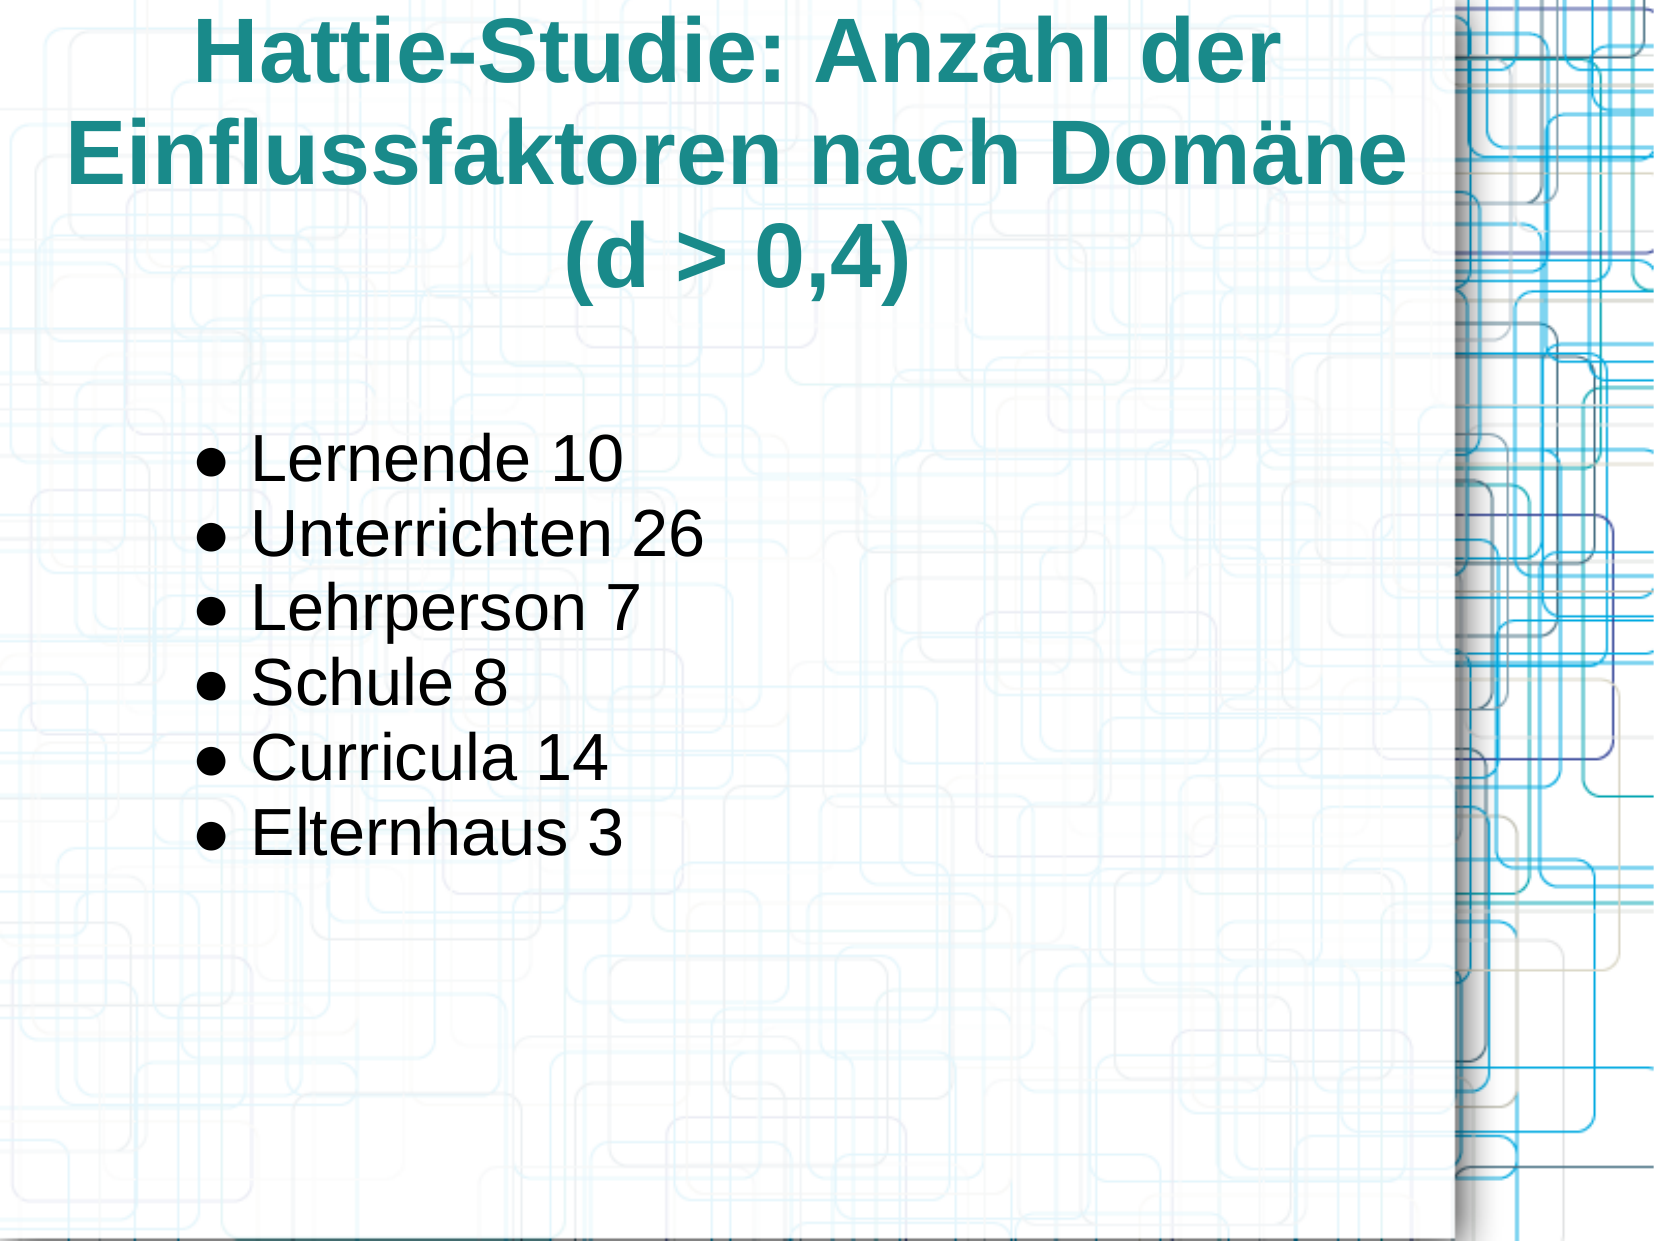

# Hattie-Studie: Anzahl der Einflussfaktoren nach Domäne (d > 0,4)
● Lernende 10
● Unterrichten 26
● Lehrperson 7
● Schule 8
● Curricula 14
● Elternhaus 3